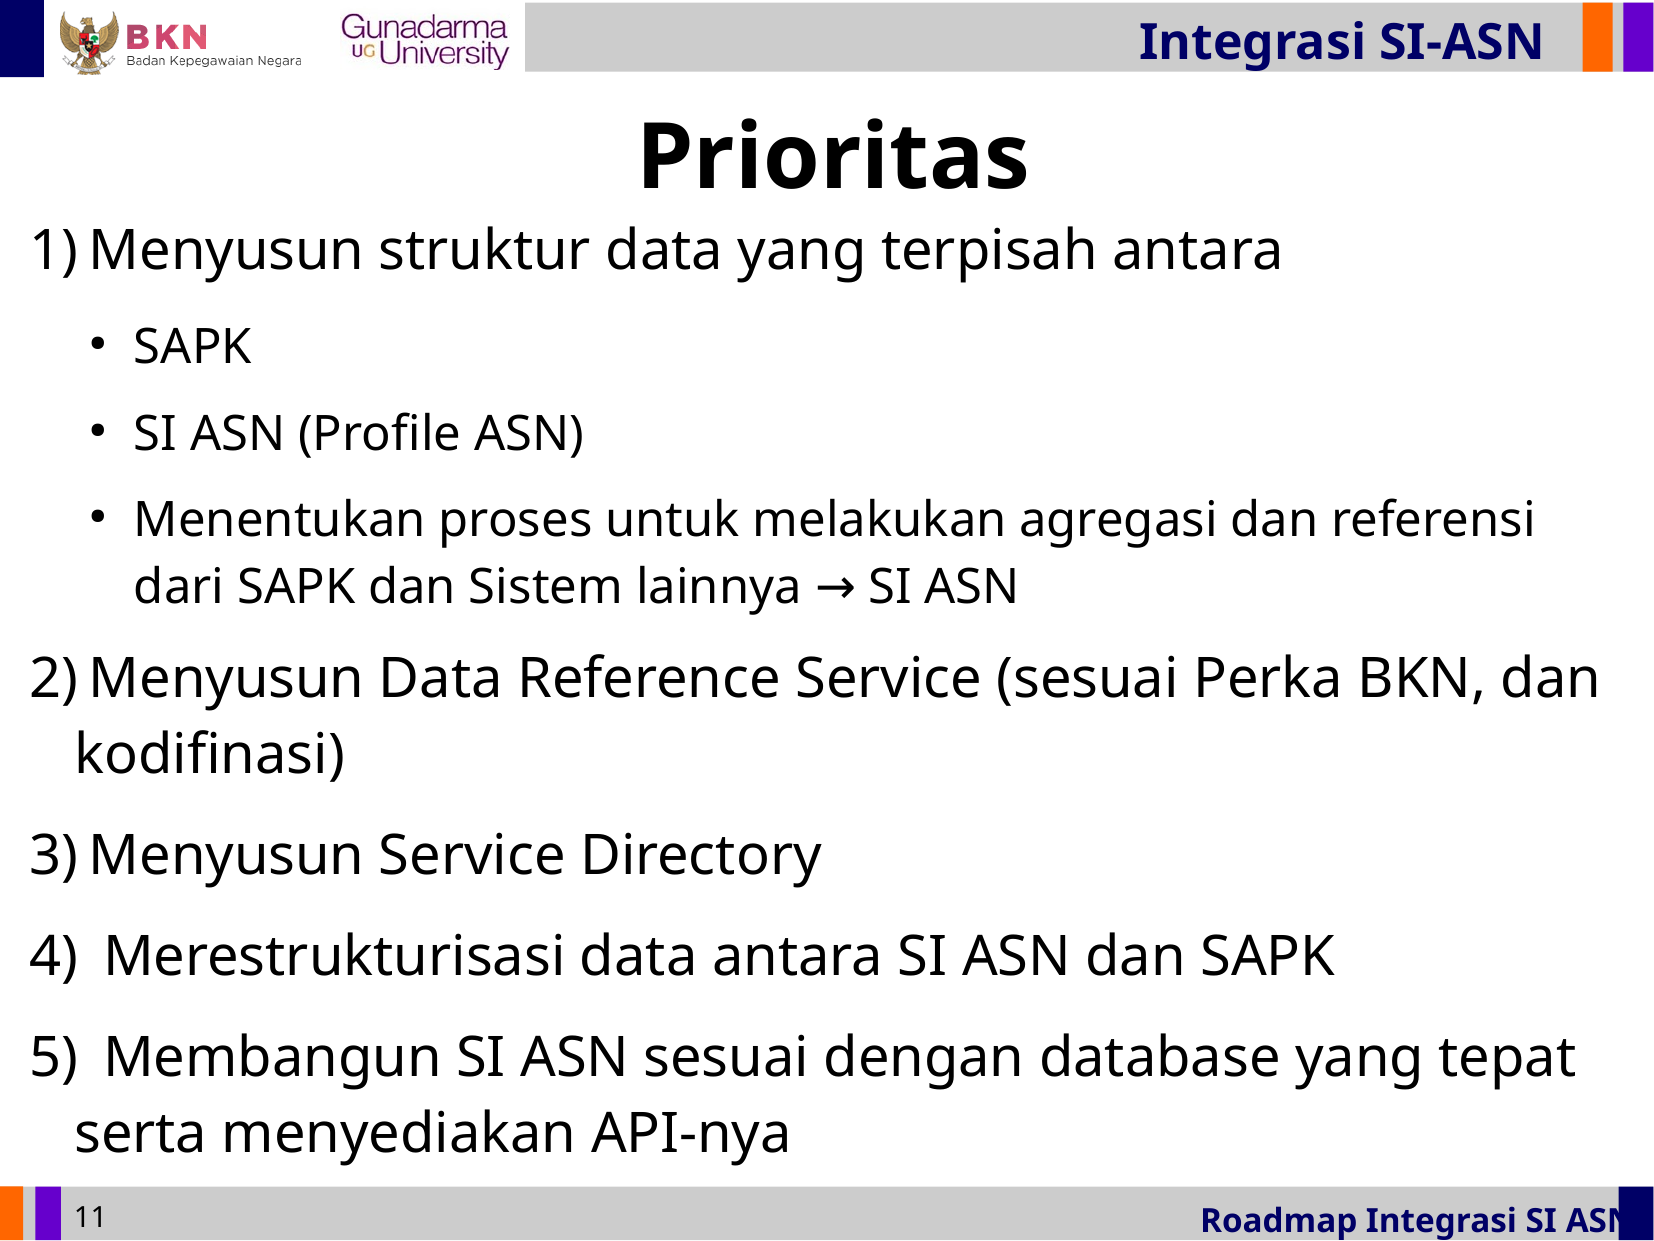

# Prioritas
 Menyusun struktur data yang terpisah antara
SAPK
SI ASN (Profile ASN)
Menentukan proses untuk melakukan agregasi dan referensi dari SAPK dan Sistem lainnya → SI ASN
 Menyusun Data Reference Service (sesuai Perka BKN, dan kodifinasi)
 Menyusun Service Directory
 Merestrukturisasi data antara SI ASN dan SAPK
 Membangun SI ASN sesuai dengan database yang tepat serta menyediakan API-nya